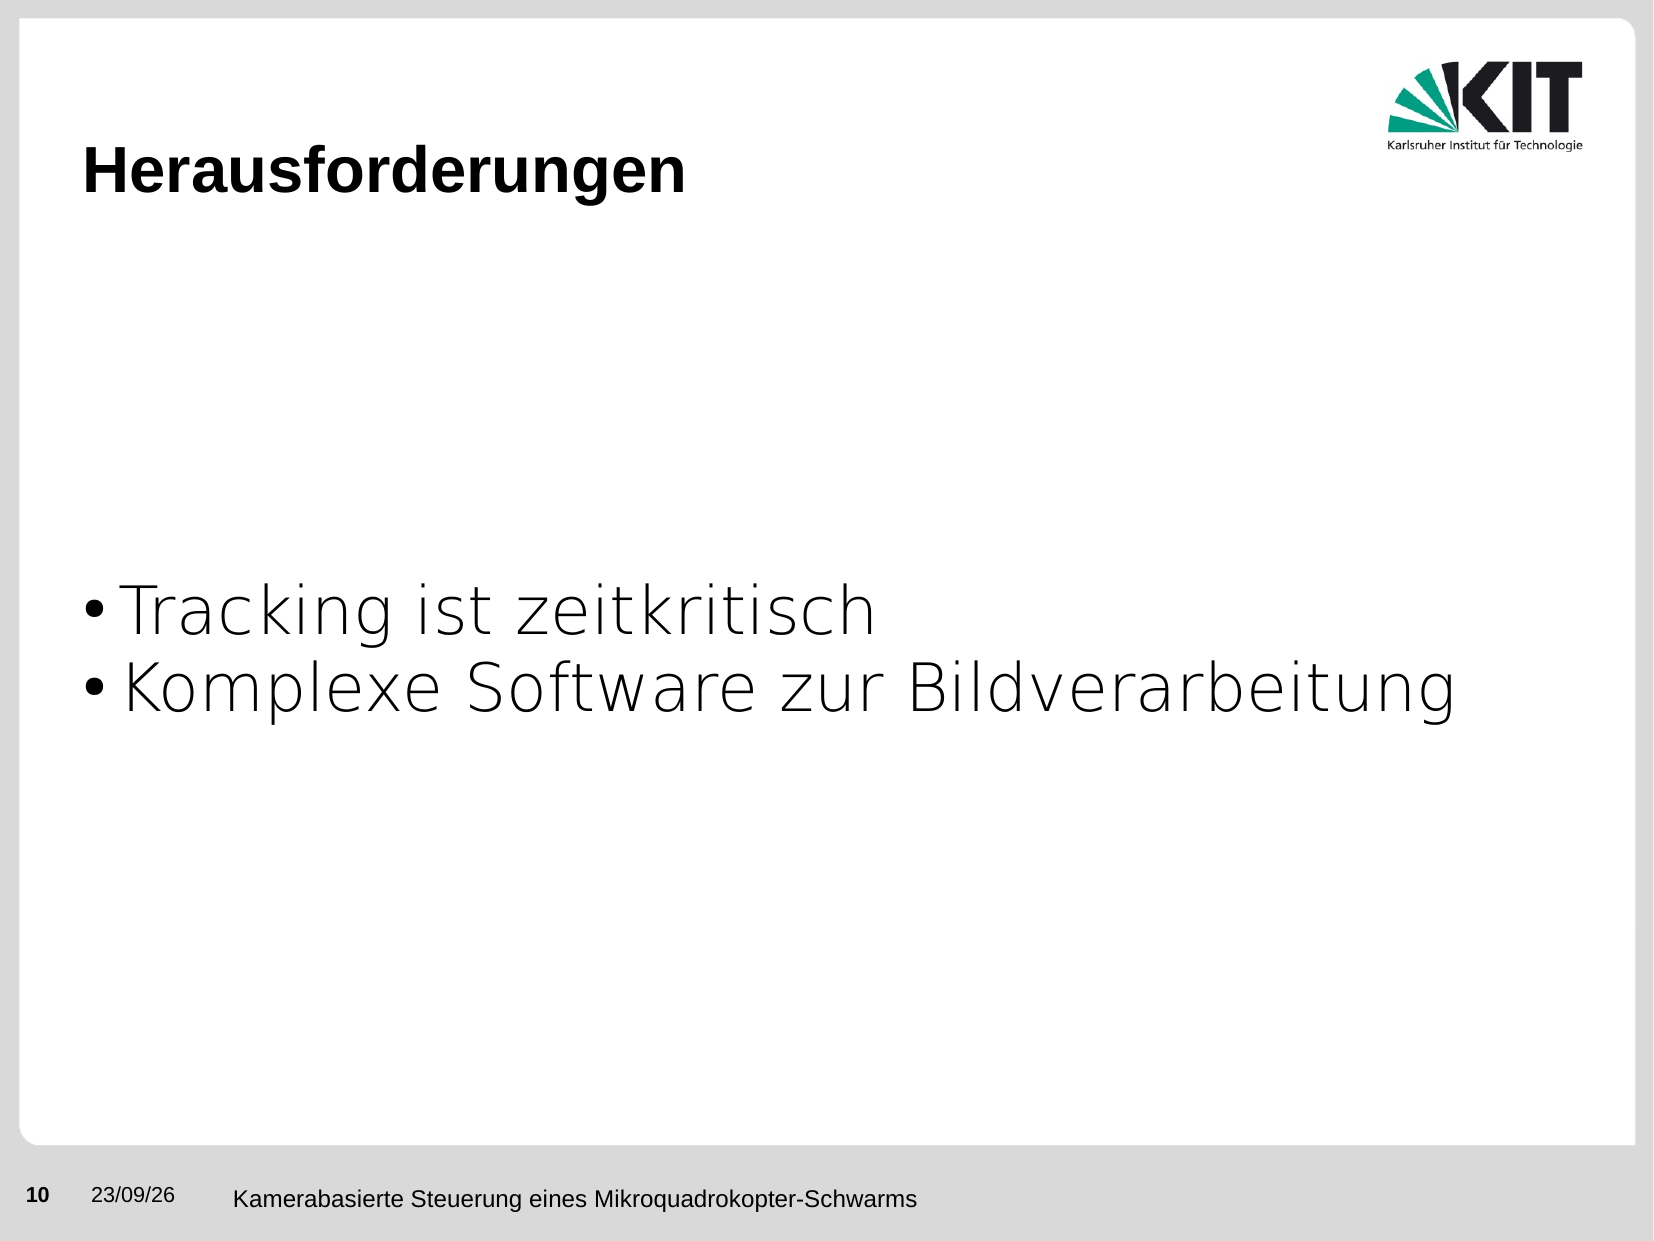

# Herausforderungen
Tracking ist zeitkritisch
Komplexe Software zur Bildverarbeitung